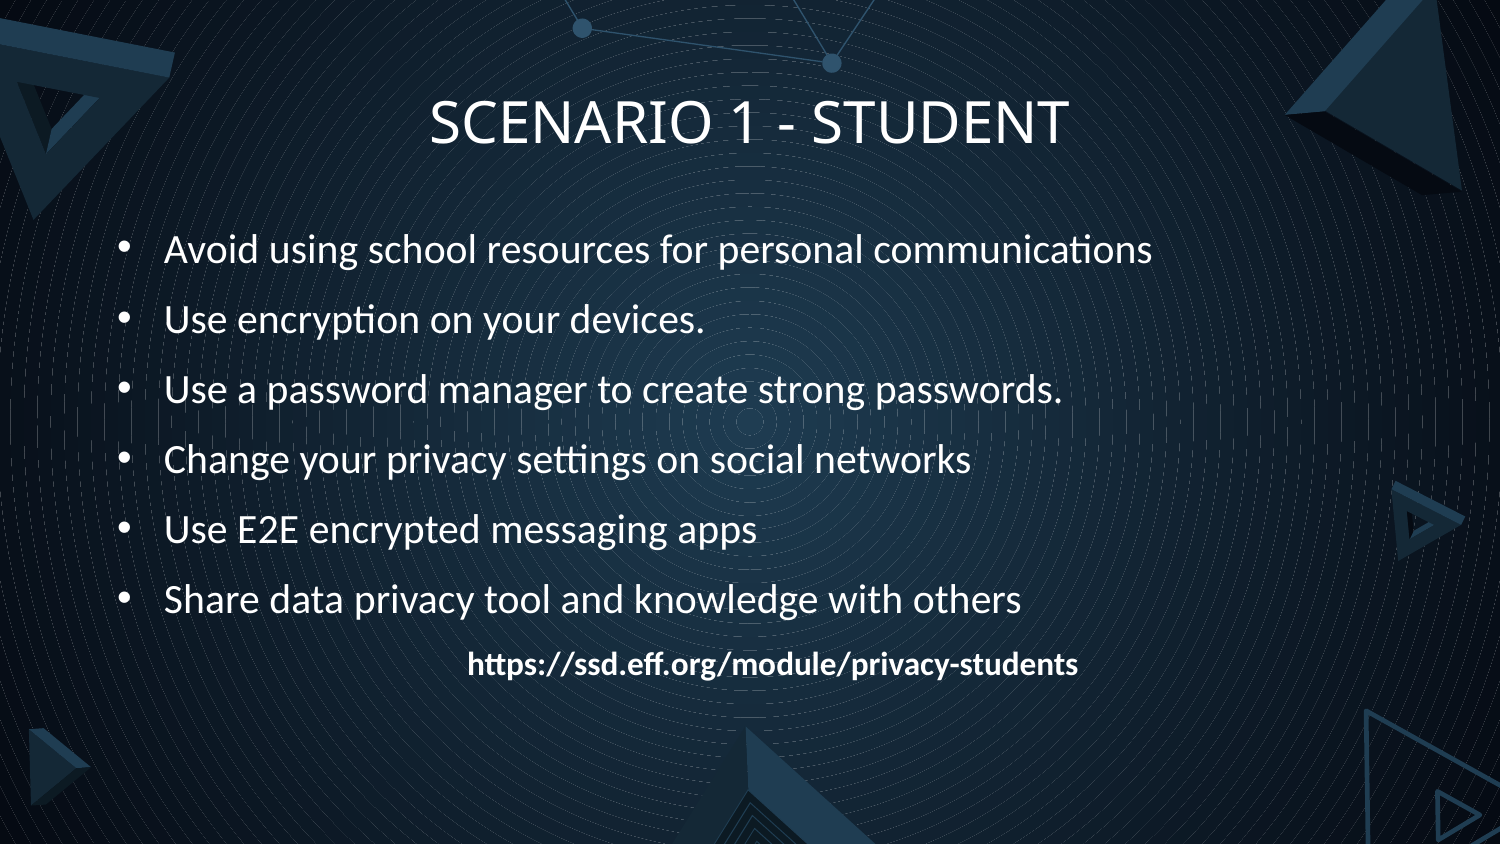

# SCENARIO 1 - STUDENT
Avoid using school resources for personal communications
Use encryption on your devices.
Use a password manager to create strong passwords.
Change your privacy settings on social networks
Use E2E encrypted messaging apps
Share data privacy tool and knowledge with others
https://ssd.eff.org/module/privacy-students